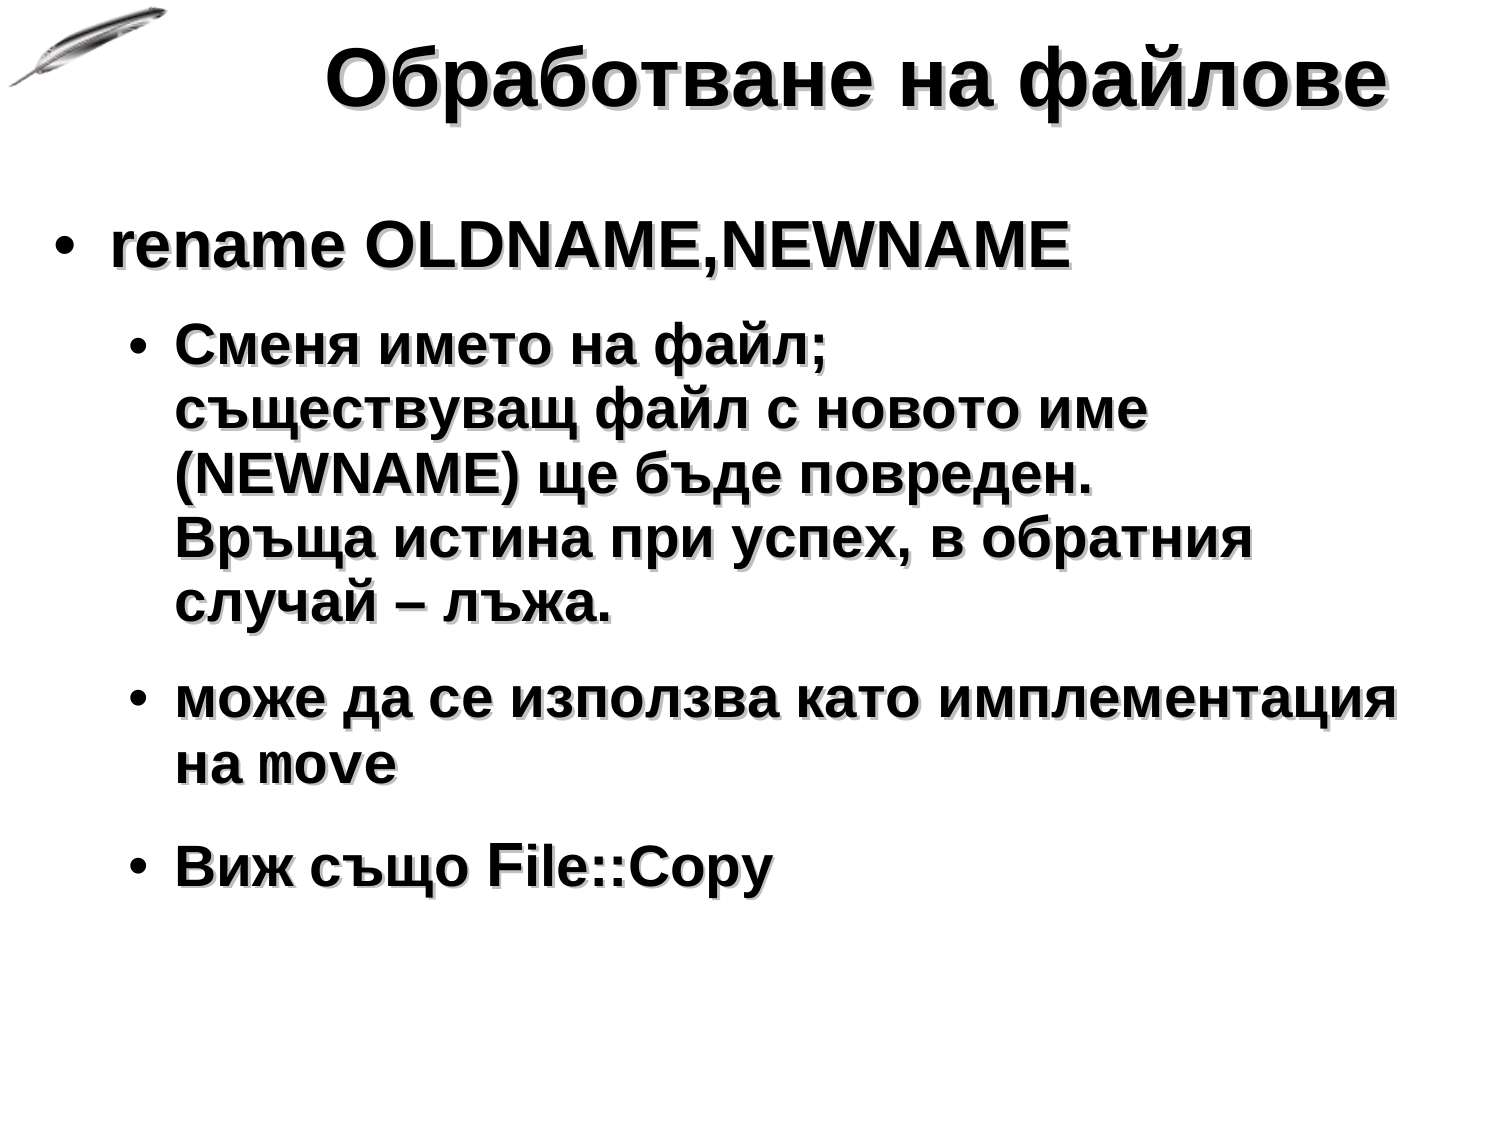

# Обработване на файлове
rename OLDNAME,NEWNAME
Сменя името на файл;
съществуващ файл с новото име (NEWNAME) ще бъде повреден.
Връща истина при успех, в обратния случай – лъжа.
може да се използва като имплементация на move
Виж също File::Copy